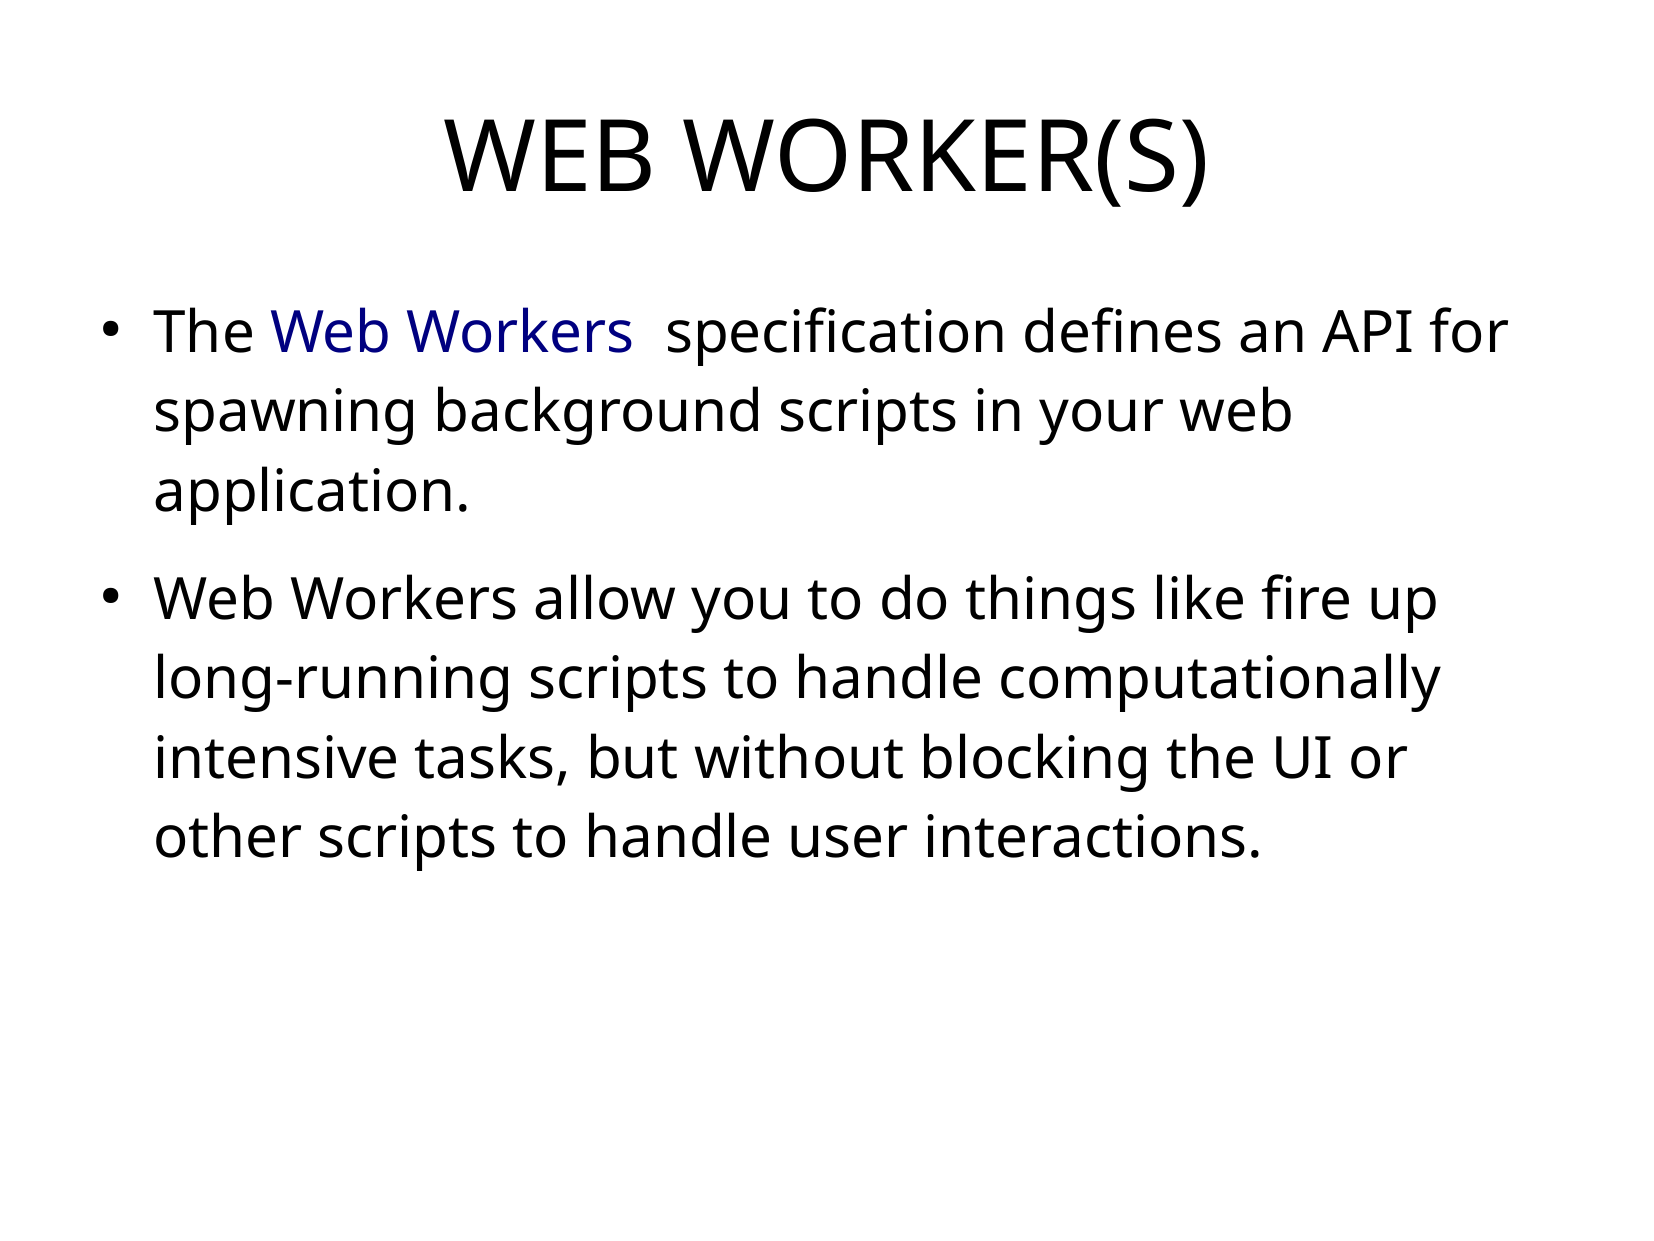

# WEB WORKER(S)
The Web Workers specification defines an API for spawning background scripts in your web application.
Web Workers allow you to do things like fire up long-running scripts to handle computationally intensive tasks, but without blocking the UI or other scripts to handle user interactions.